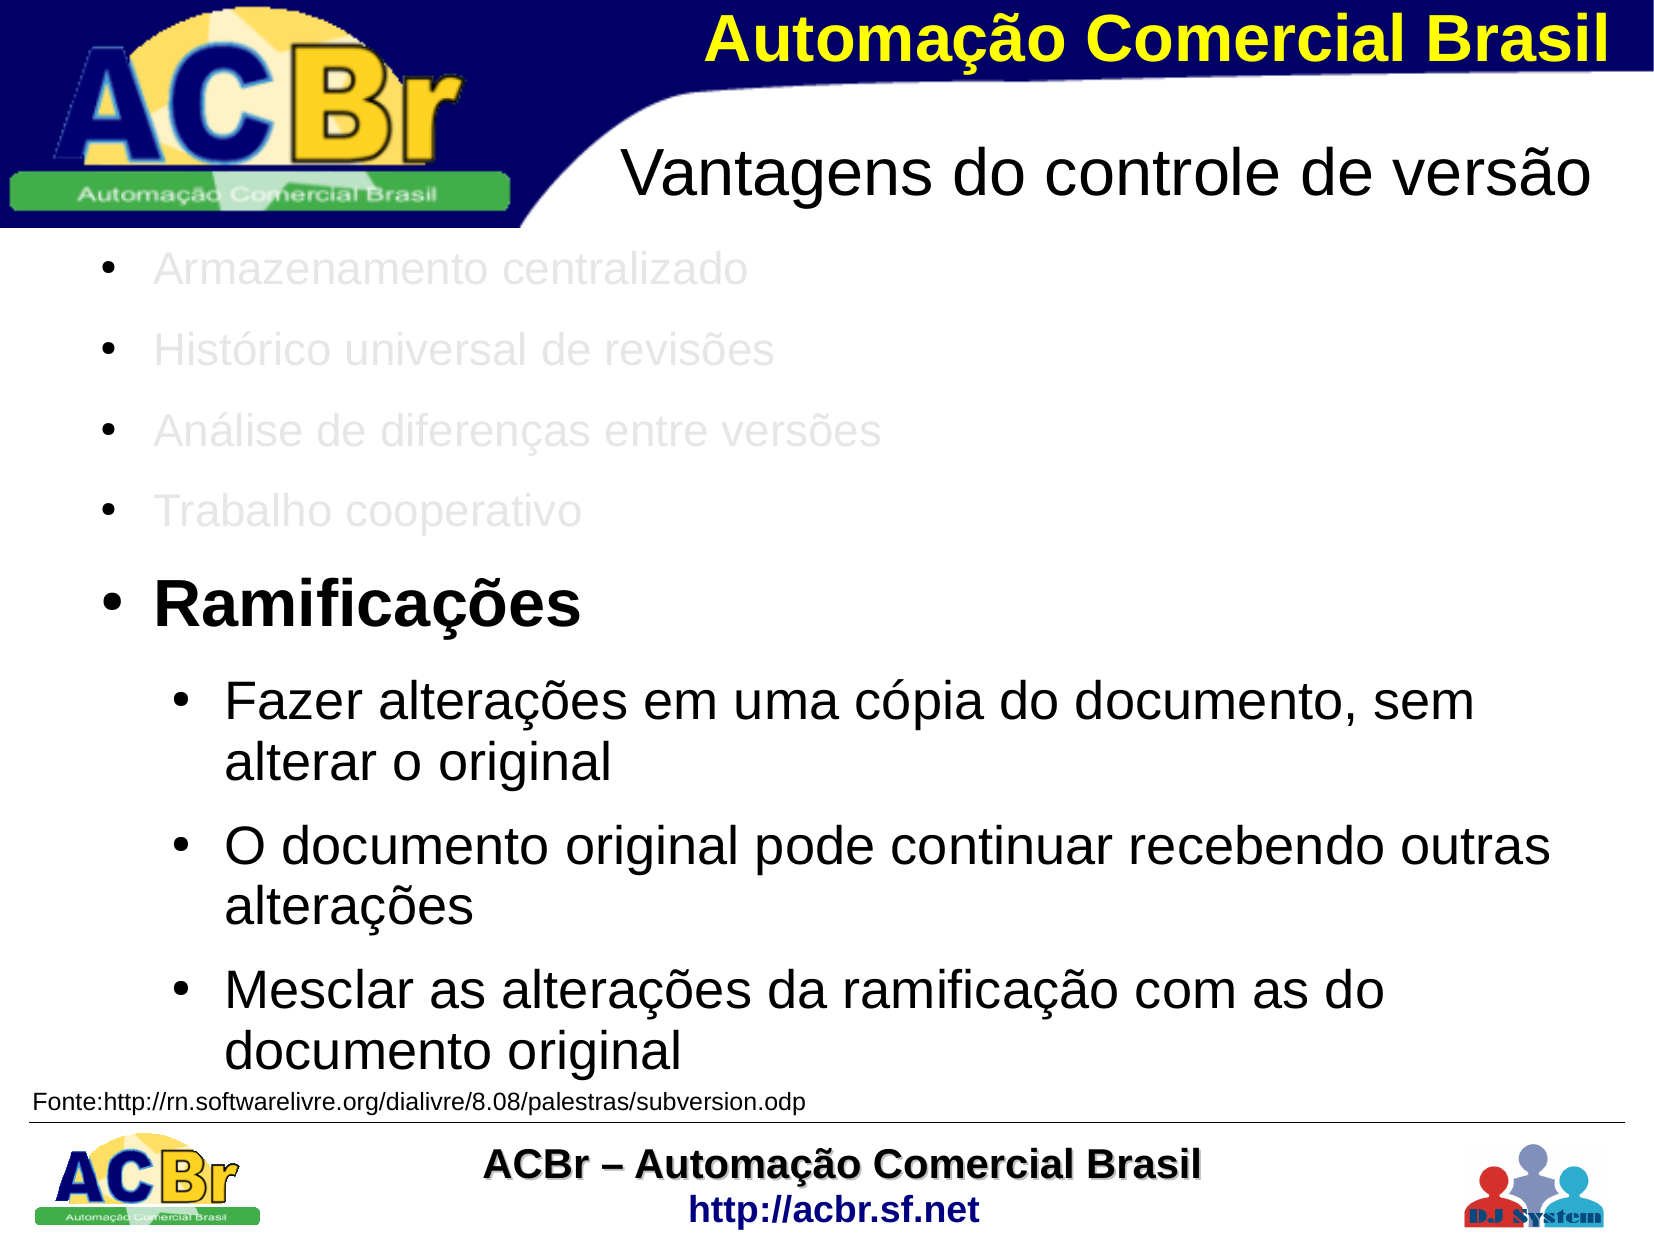

# Vantagens do controle de versão
Armazenamento centralizado
Histórico universal de revisões
Análise de diferenças entre versões
Trabalho cooperativo
Ramificações
Fazer alterações em uma cópia do documento, sem alterar o original
O documento original pode continuar recebendo outras alterações
Mesclar as alterações da ramificação com as do documento original
Fonte:http://rn.softwarelivre.org/dialivre/8.08/palestras/subversion.odp